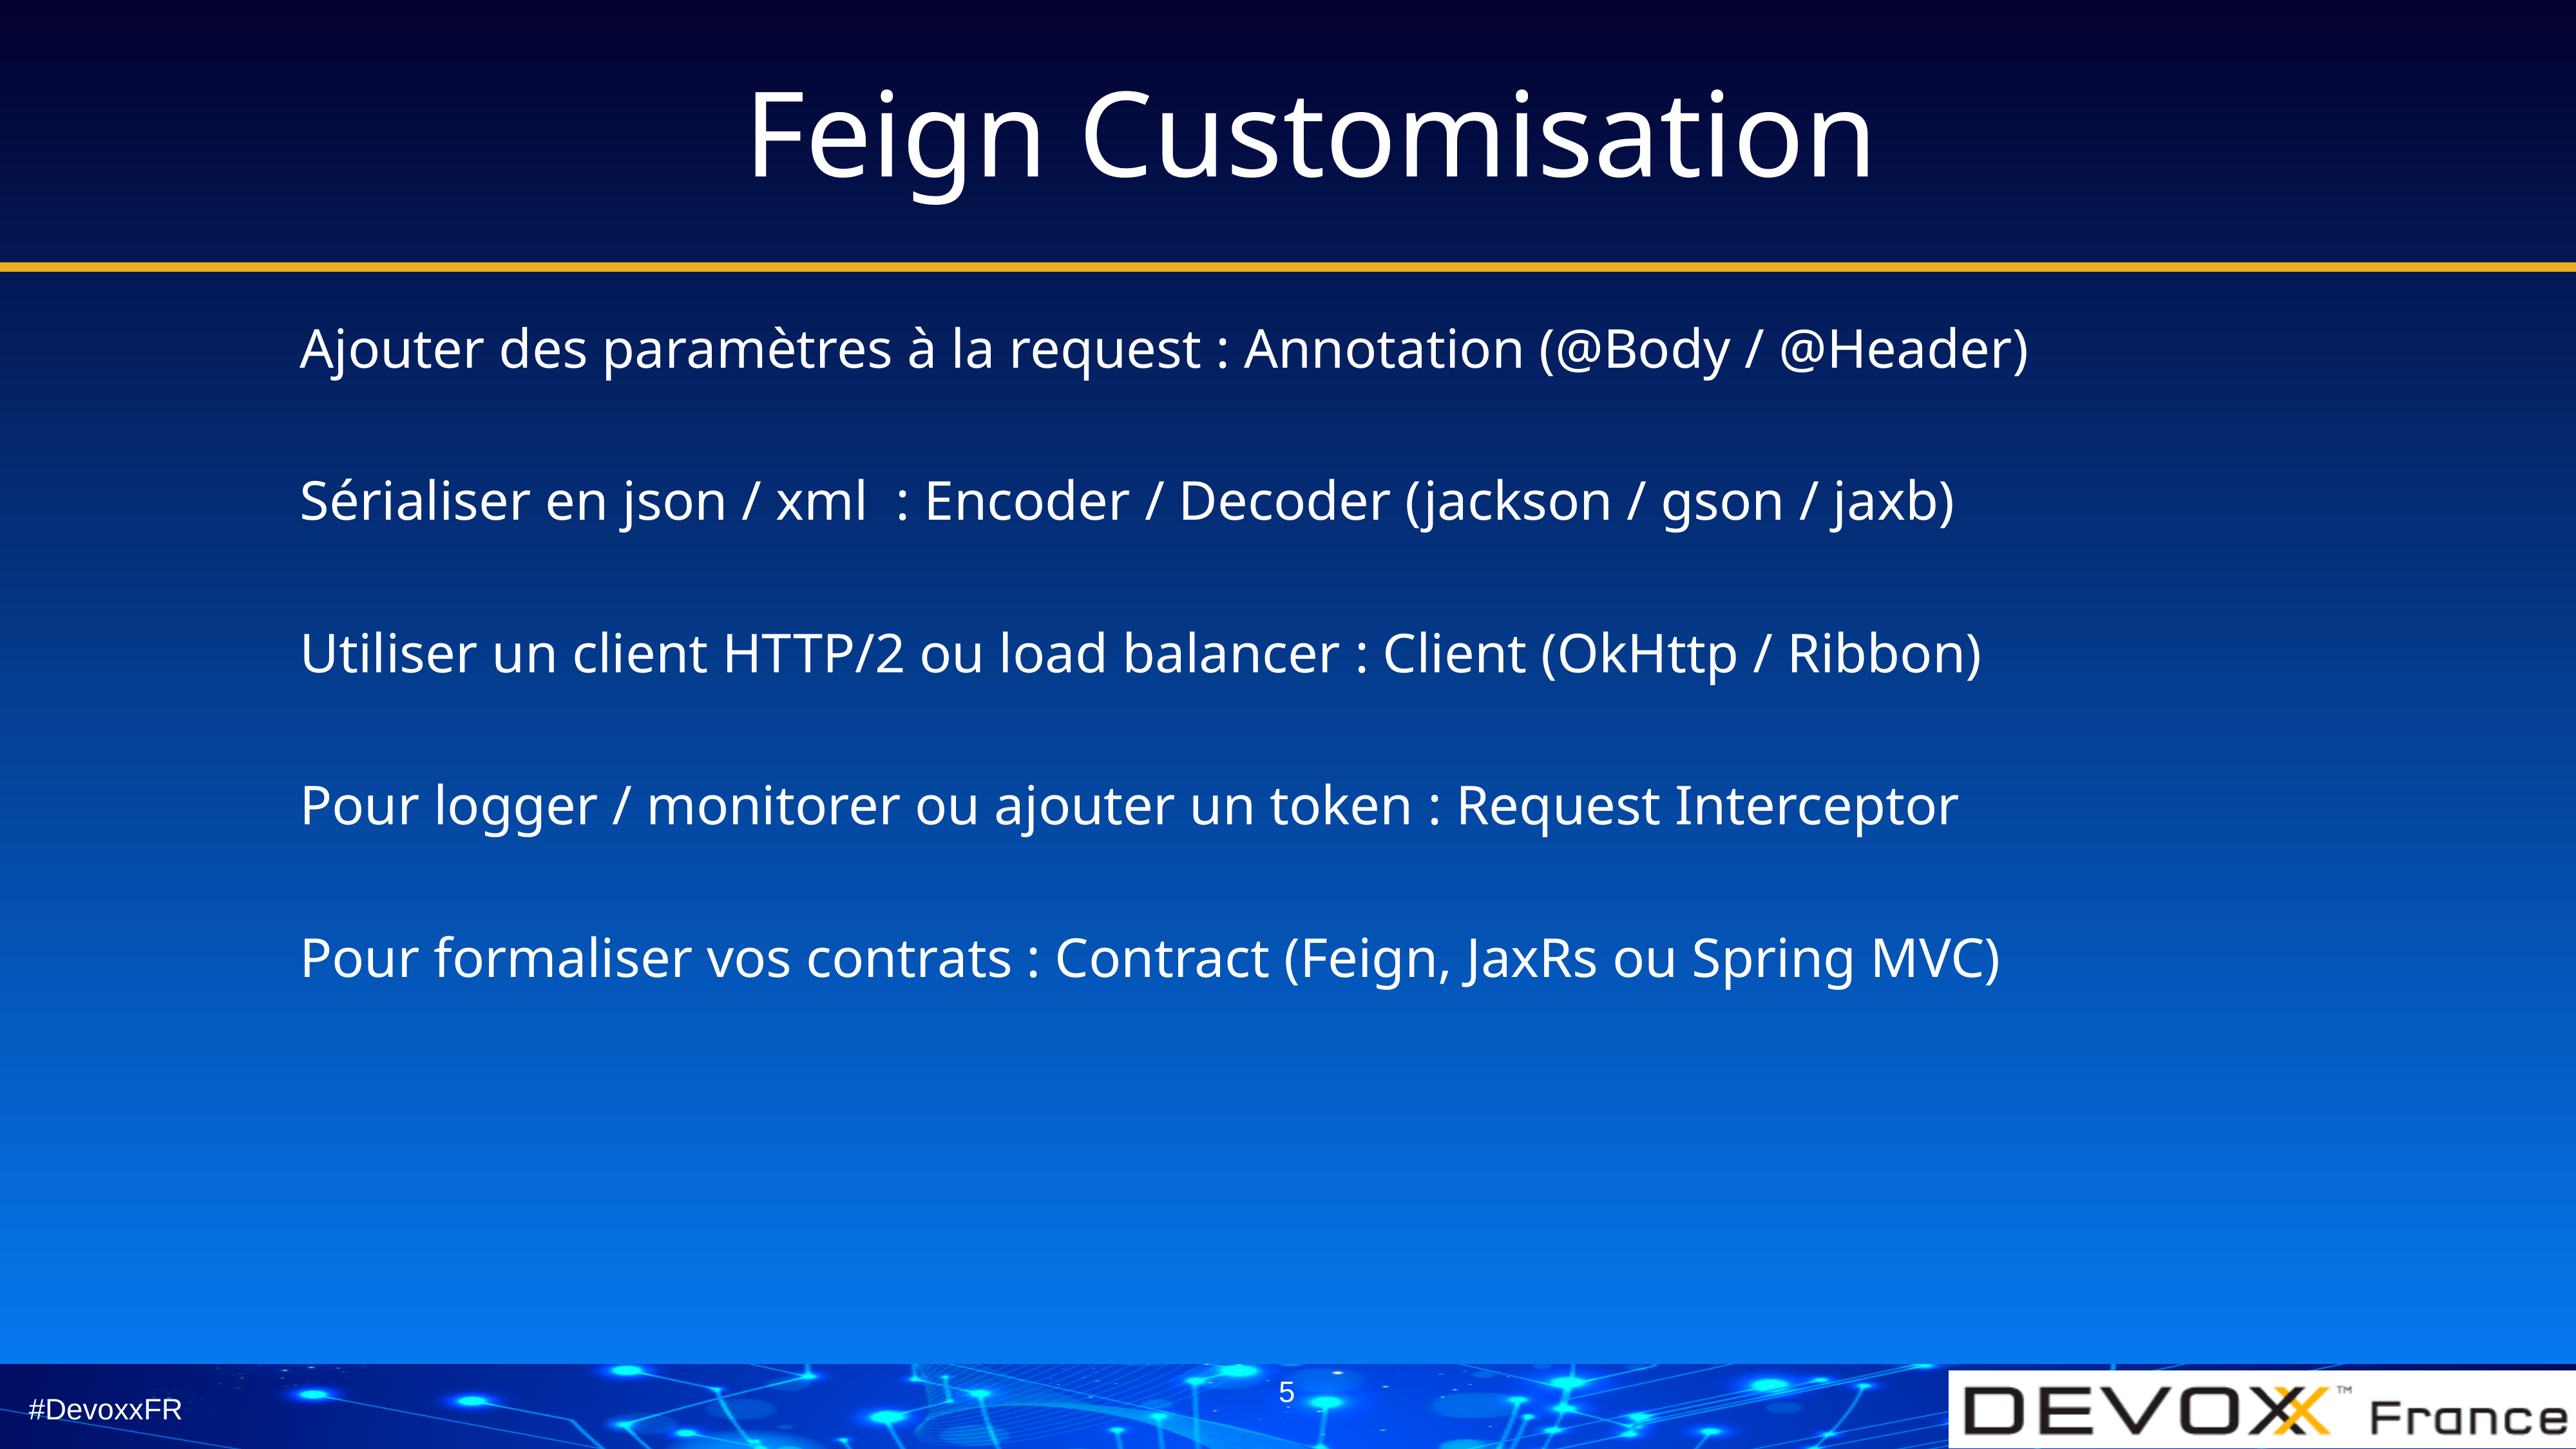

# Feign Customisation
Ajouter des paramètres à la request : Annotation (@Body / @Header)
Sérialiser en json / xml : Encoder / Decoder (jackson / gson / jaxb)
Utiliser un client HTTP/2 ou load balancer : Client (OkHttp / Ribbon)
Pour logger / monitorer ou ajouter un token : Request Interceptor
Pour formaliser vos contrats : Contract (Feign, JaxRs ou Spring MVC)
5